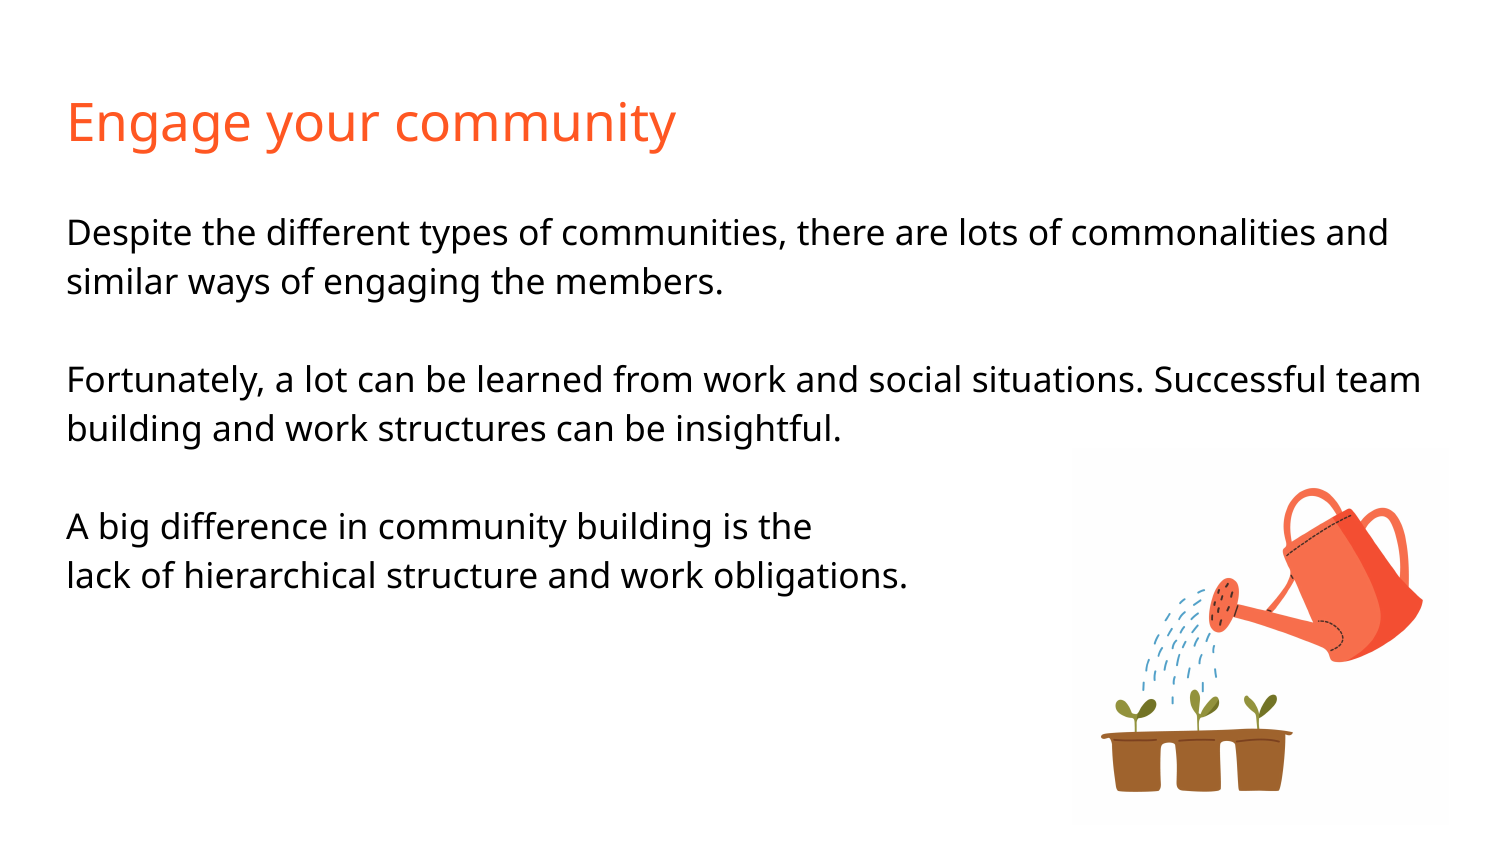

# Engage your community
Despite the different types of communities, there are lots of commonalities and similar ways of engaging the members.
Fortunately, a lot can be learned from work and social situations. Successful team building and work structures can be insightful.
A big difference in community building is the
lack of hierarchical structure and work obligations.